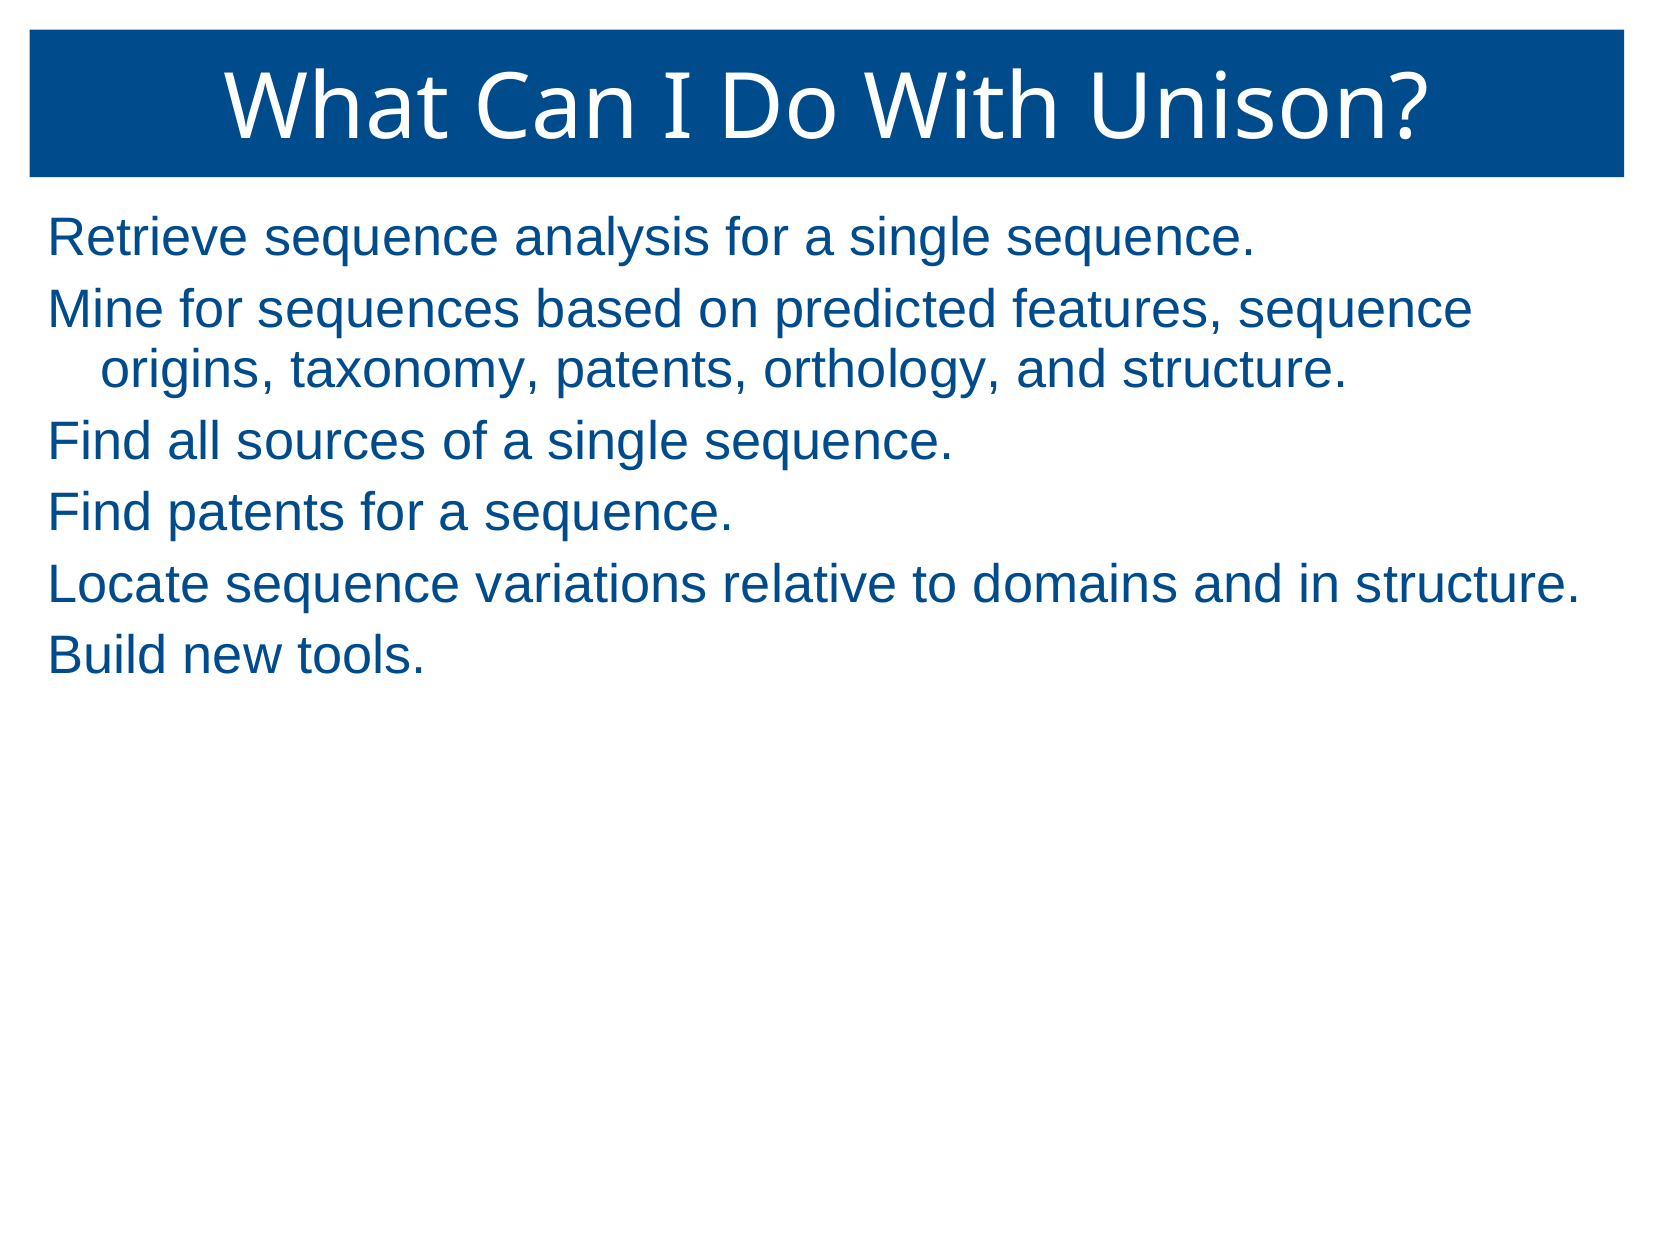

# What Can I Do With Unison?
Retrieve sequence analysis for a single sequence.
Mine for sequences based on predicted features, sequence origins, taxonomy, patents, orthology, and structure.
Find all sources of a single sequence.
Find patents for a sequence.
Locate sequence variations relative to domains and in structure.
Build new tools.